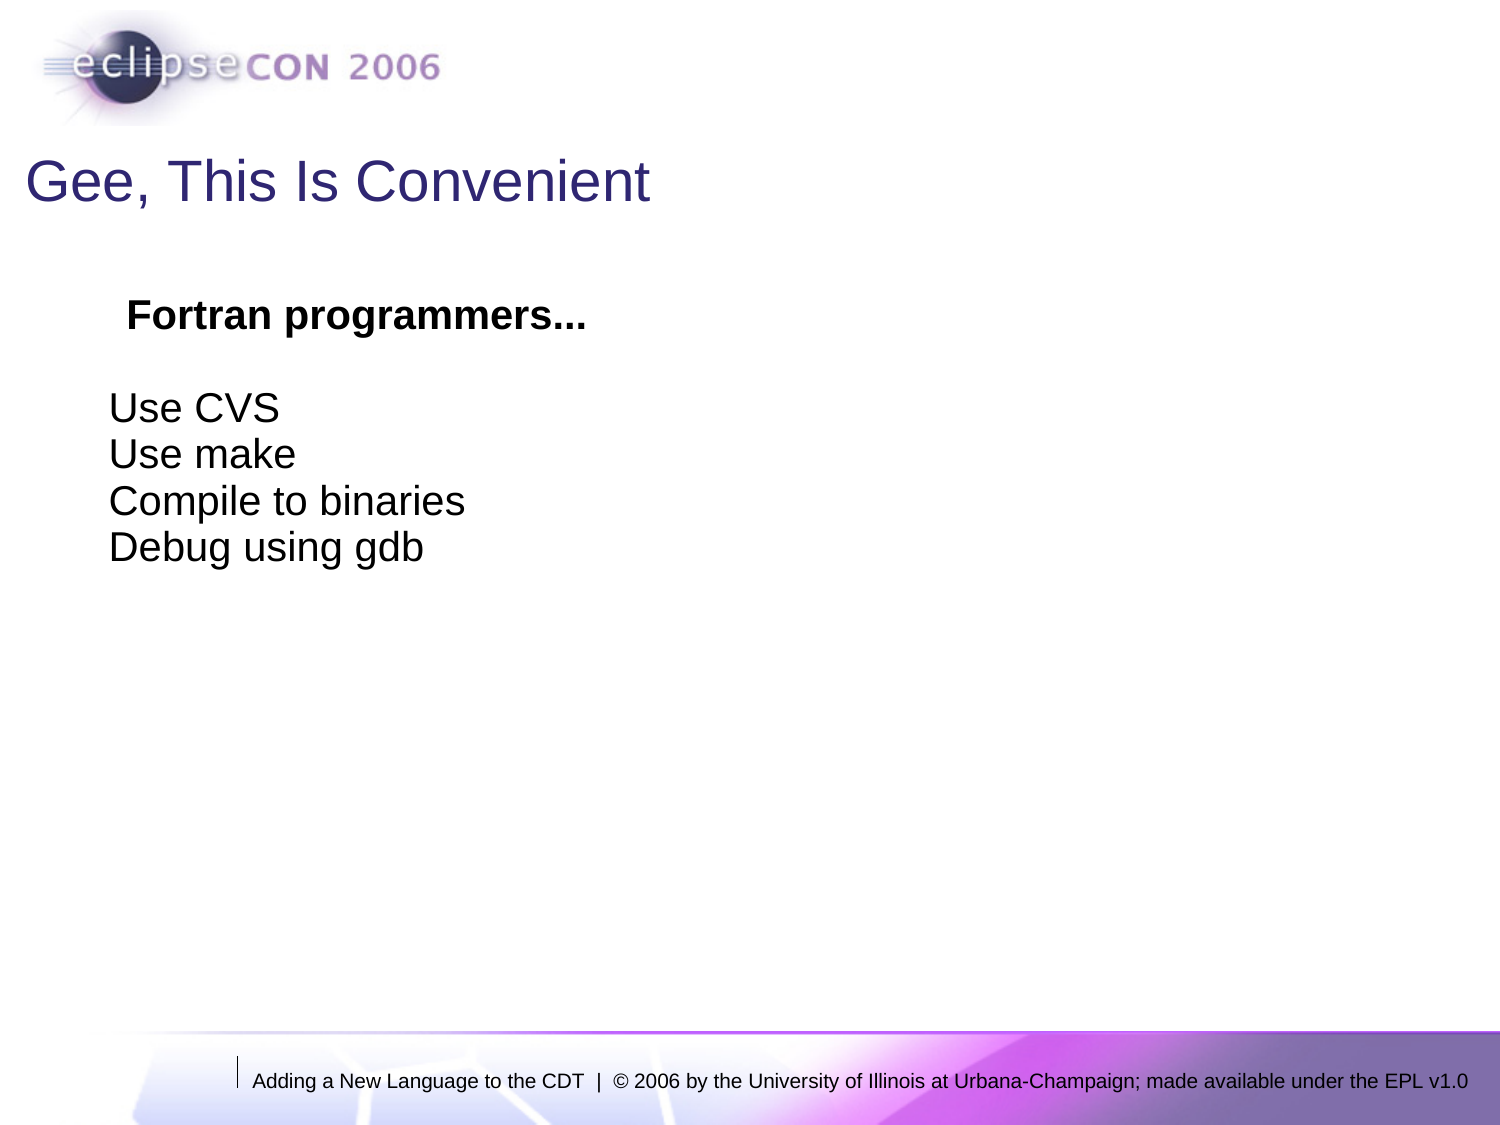

# Gee, This Is Convenient
Fortran programmers...
Use CVS
Use make
Compile to binaries
Debug using gdb